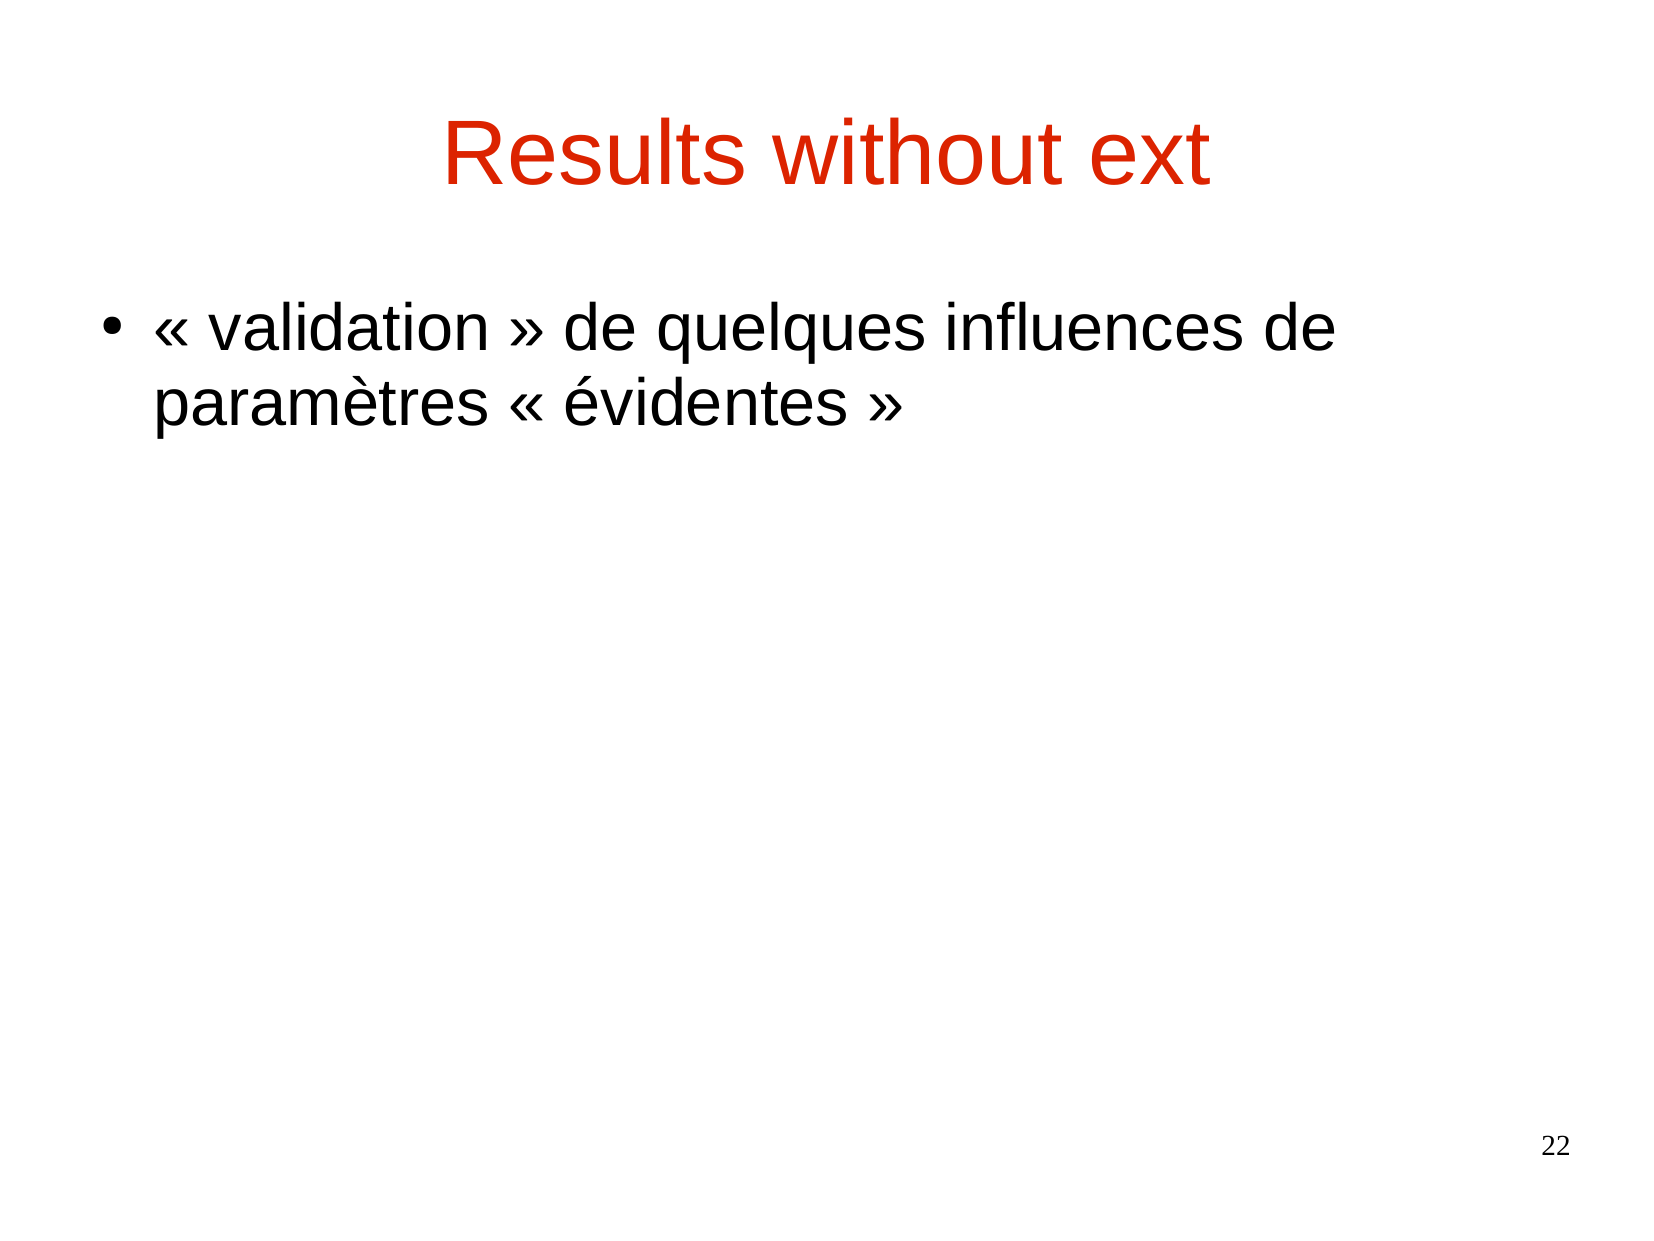

# Results without ext
« validation » de quelques influences de paramètres « évidentes »
22